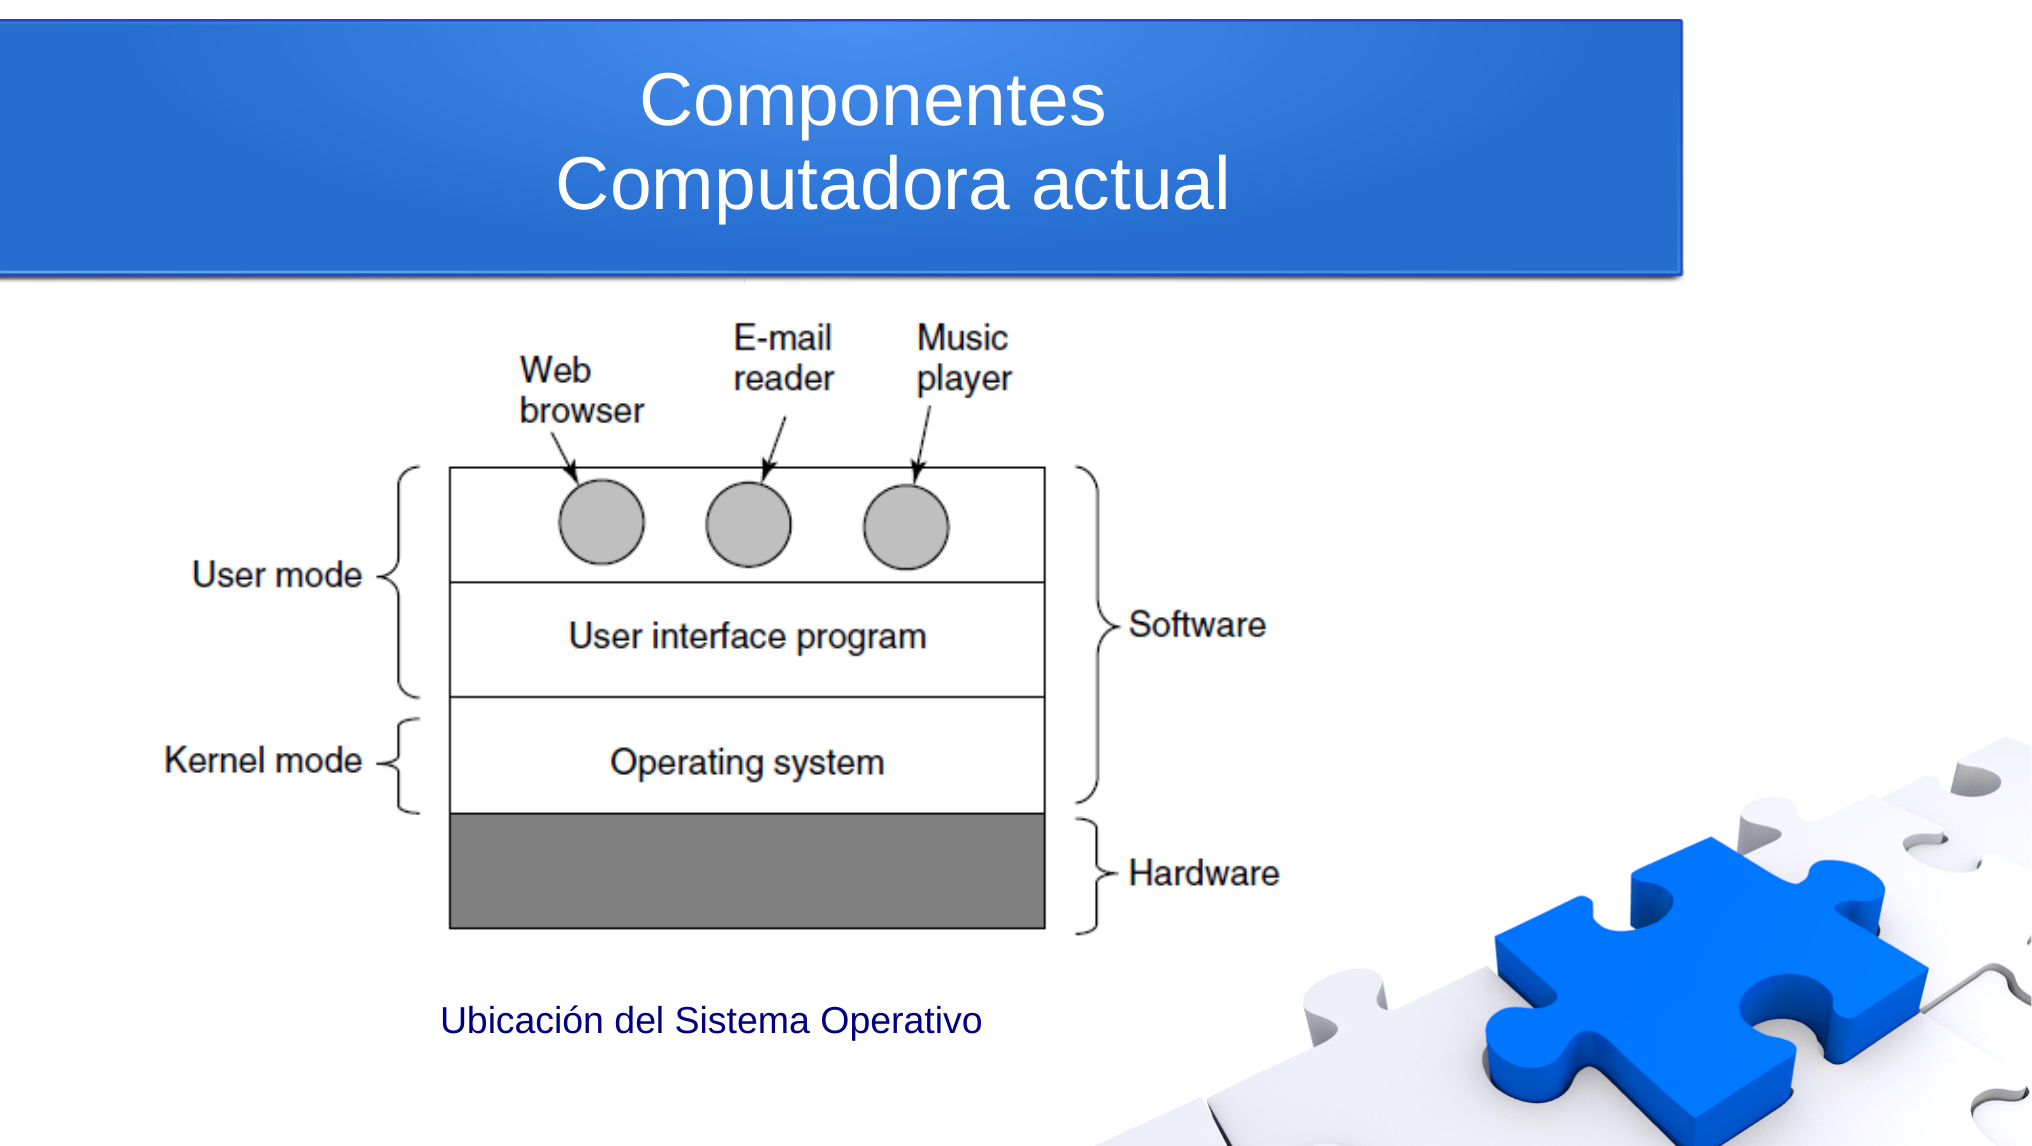

# Componentes Computadora actual
Ubicación del Sistema Operativo